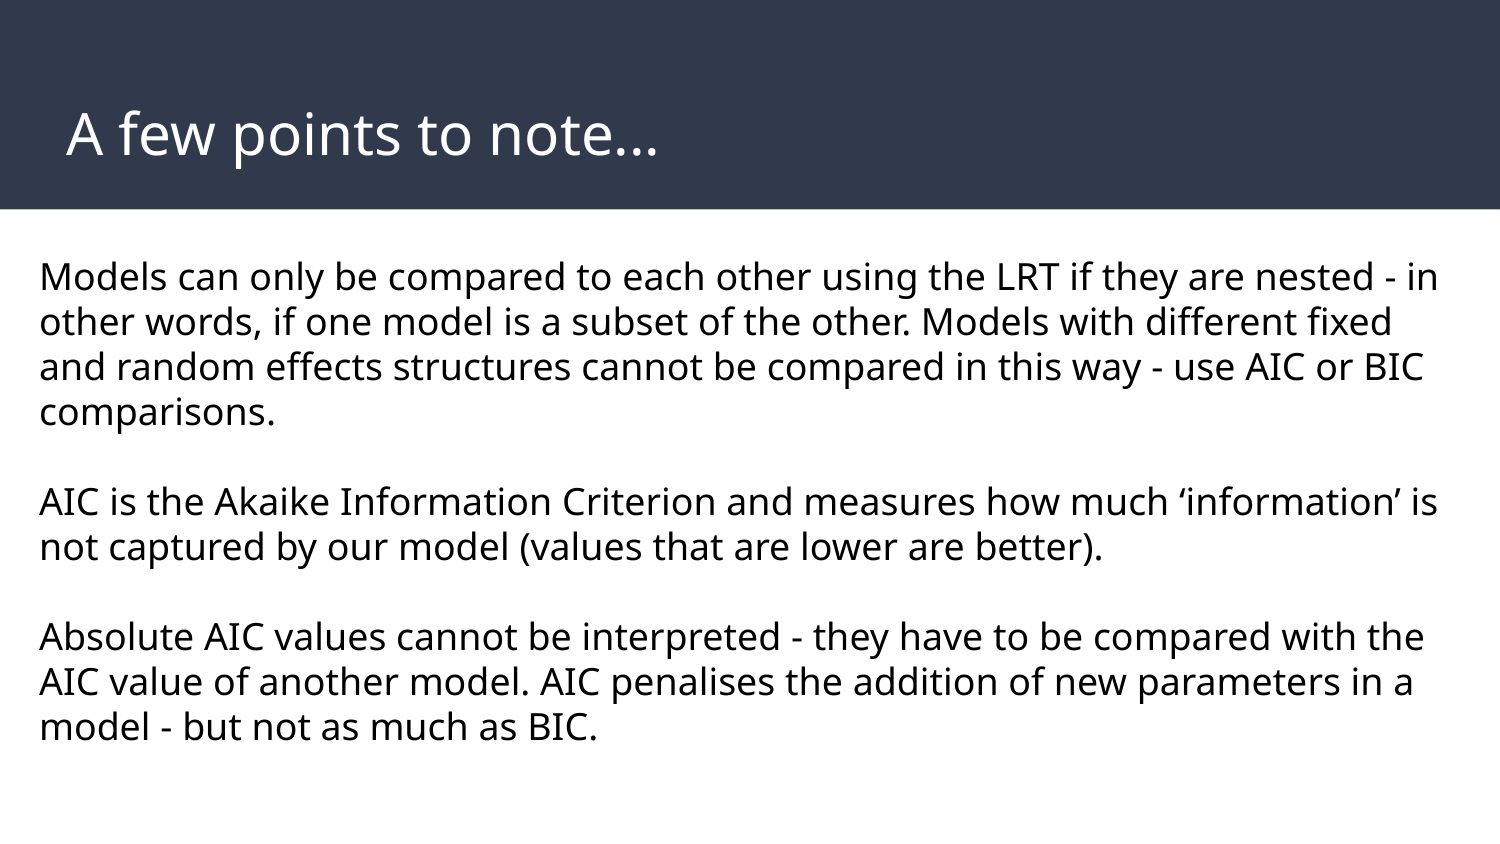

# A few points to note...
Models can only be compared to each other using the LRT if they are nested - in other words, if one model is a subset of the other. Models with different fixed and random effects structures cannot be compared in this way - use AIC or BIC comparisons.
AIC is the Akaike Information Criterion and measures how much ‘information’ is not captured by our model (values that are lower are better).
Absolute AIC values cannot be interpreted - they have to be compared with the AIC value of another model. AIC penalises the addition of new parameters in a model - but not as much as BIC.